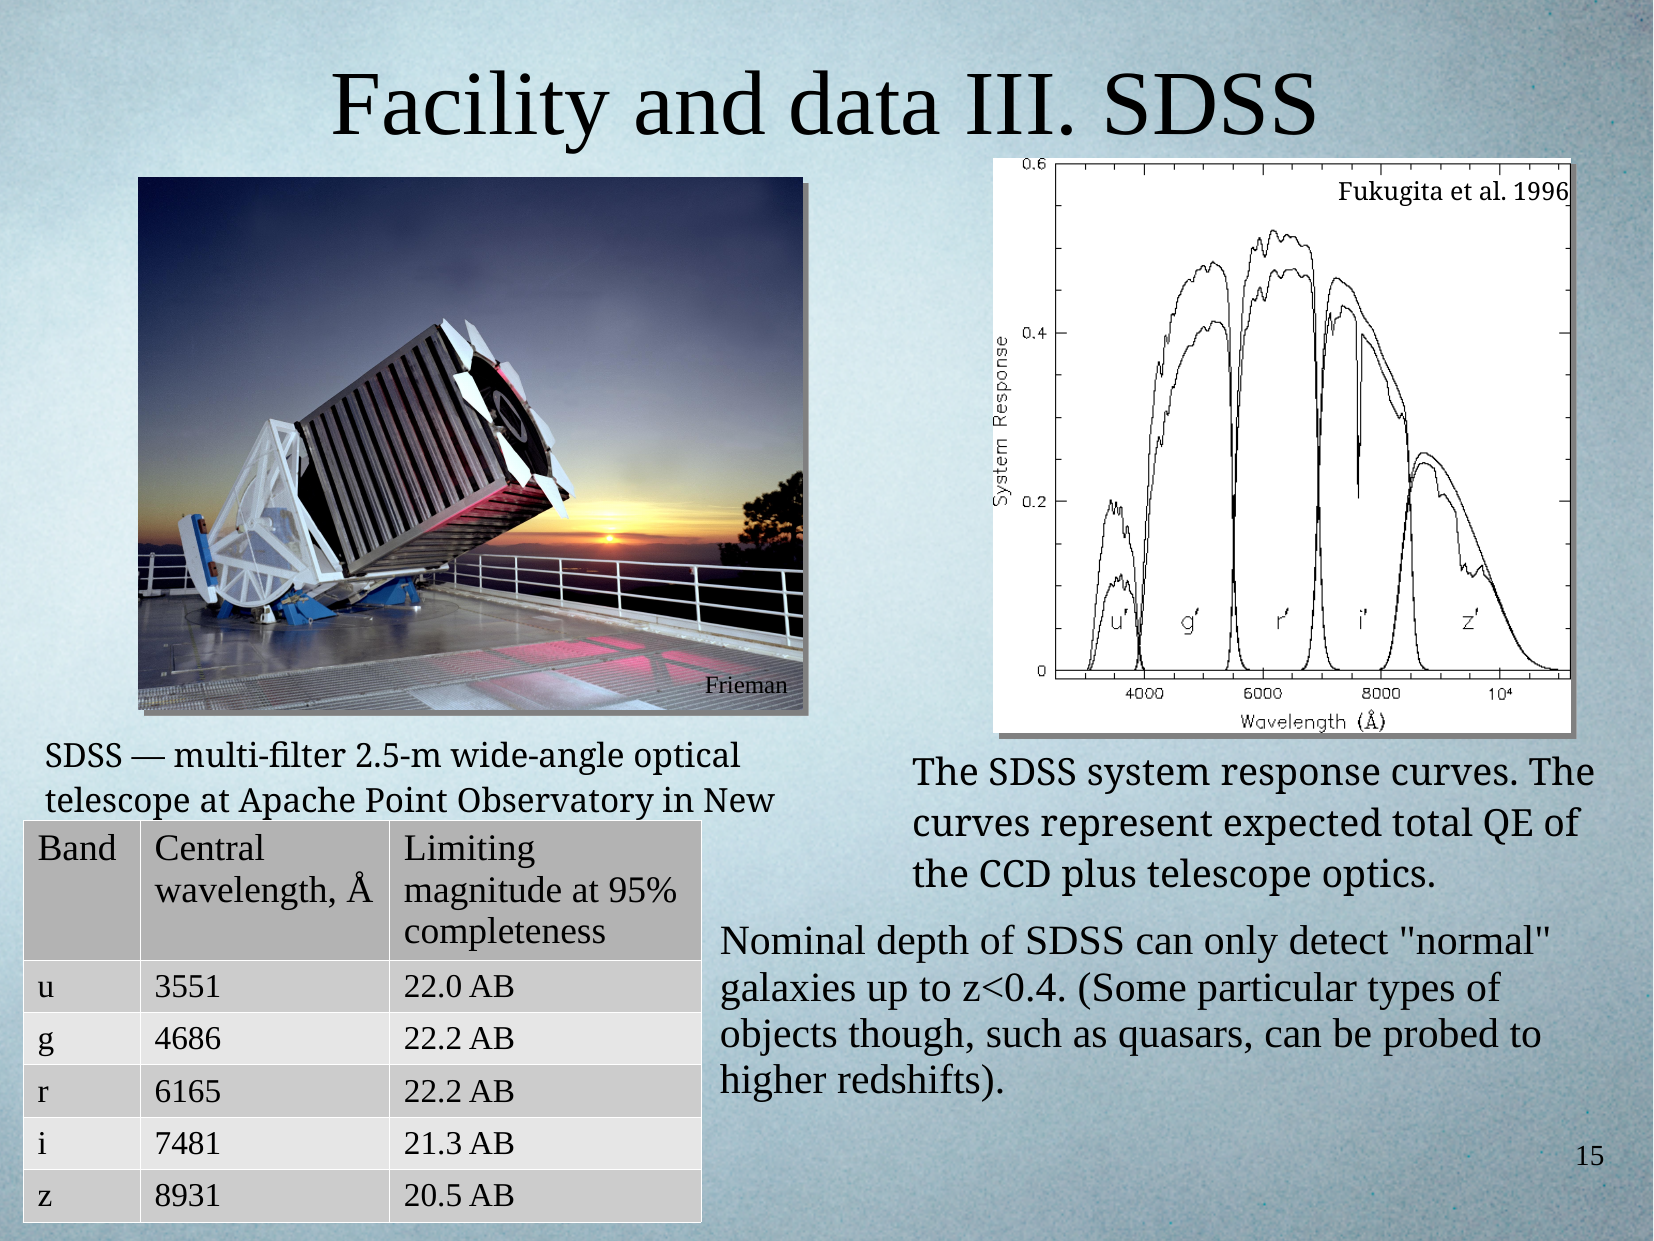

# Facility and data III. SDSS
Fukugita et al. 1996
Frieman
SDSS — multi-filter 2.5-m wide-angle optical telescope at Apache Point Observatory in New Mexico
The SDSS system response curves. The curves represent expected total QE of the CCD plus telescope optics.
| Band | Central wavelength, Å | Limiting magnitude at 95% completeness |
| --- | --- | --- |
| u | 3551 | 22.0 AB |
| g | 4686 | 22.2 AB |
| r | 6165 | 22.2 AB |
| i | 7481 | 21.3 AB |
| z | 8931 | 20.5 AB |
Nominal depth of SDSS can only detect "normal" galaxies up to z<0.4. (Some particular types of objects though, such as quasars, can be probed to higher redshifts).
15